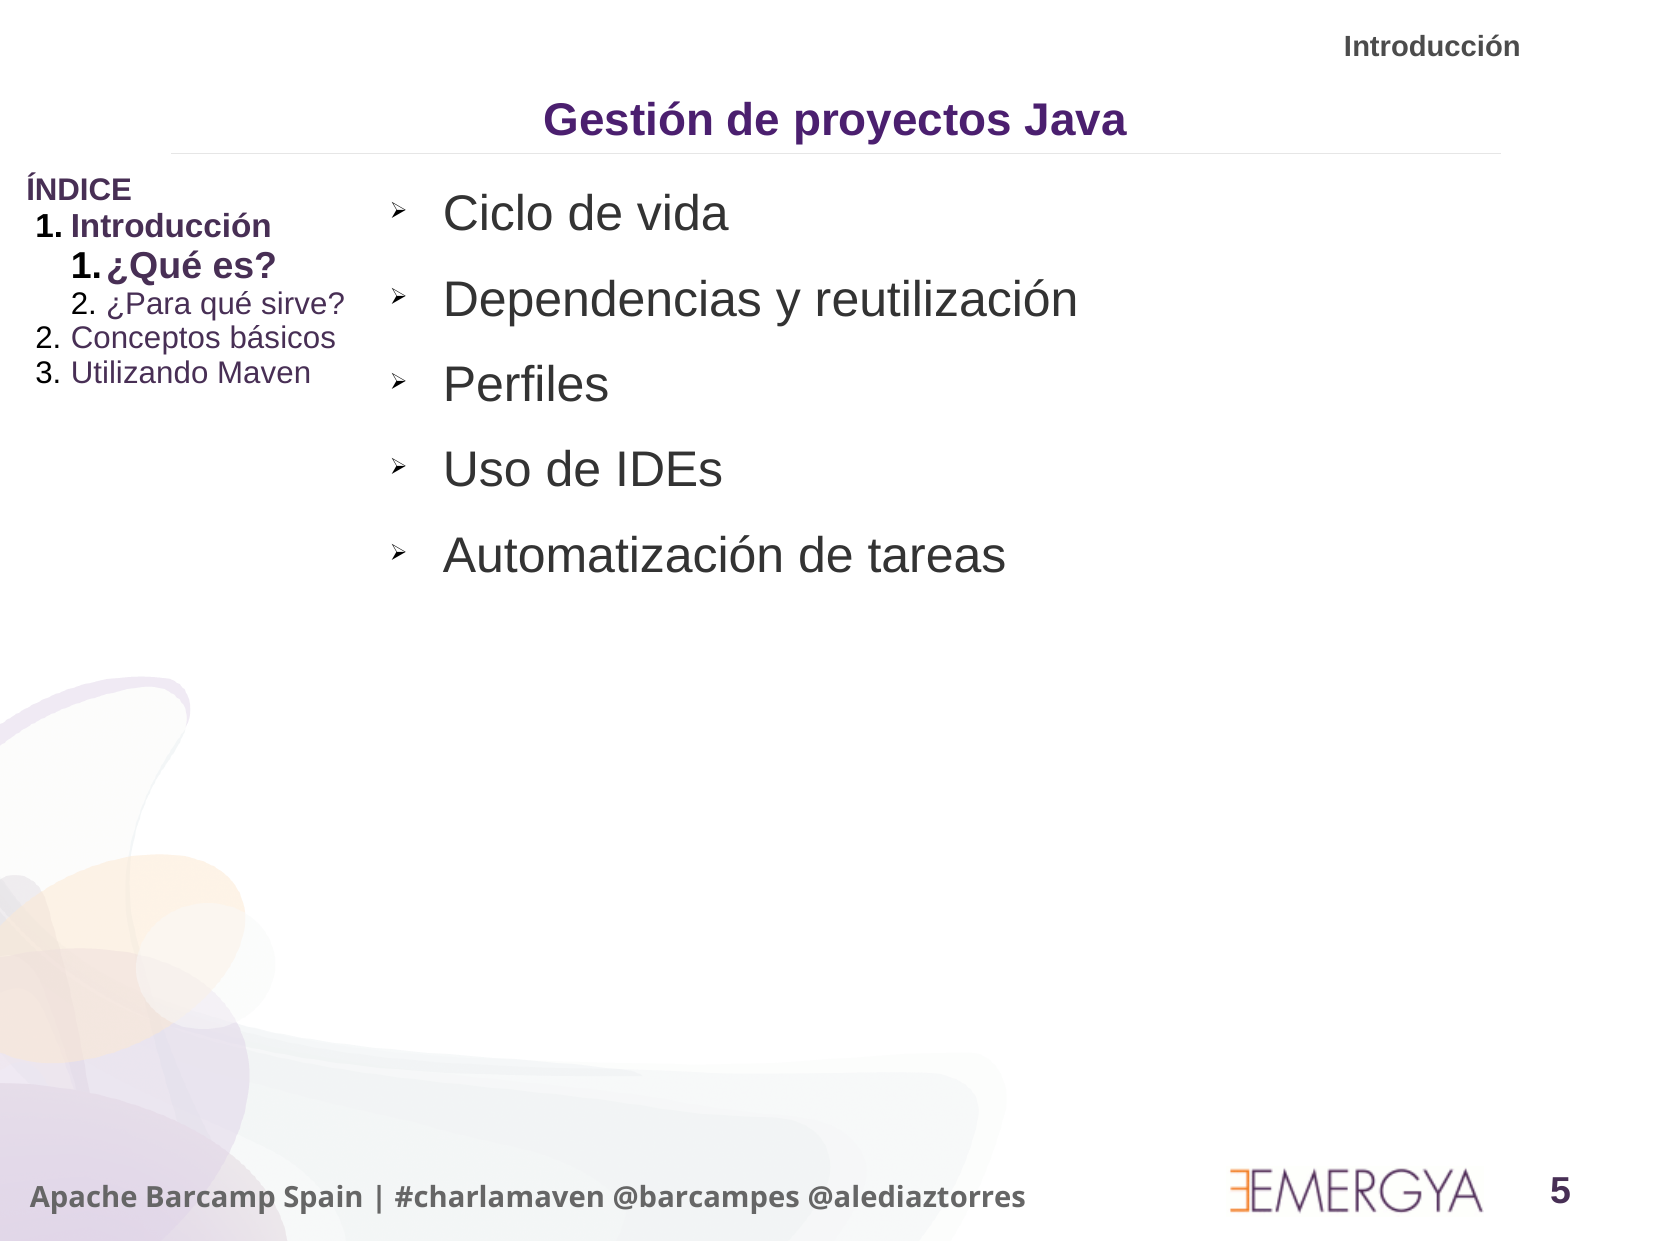

Introducción
Gestión de proyectos Java
Ciclo de vida
Dependencias y reutilización
Perfiles
Uso de IDEs
Automatización de tareas
ÍNDICE
Introducción
¿Qué es?
¿Para qué sirve?
Conceptos básicos
Utilizando Maven
#